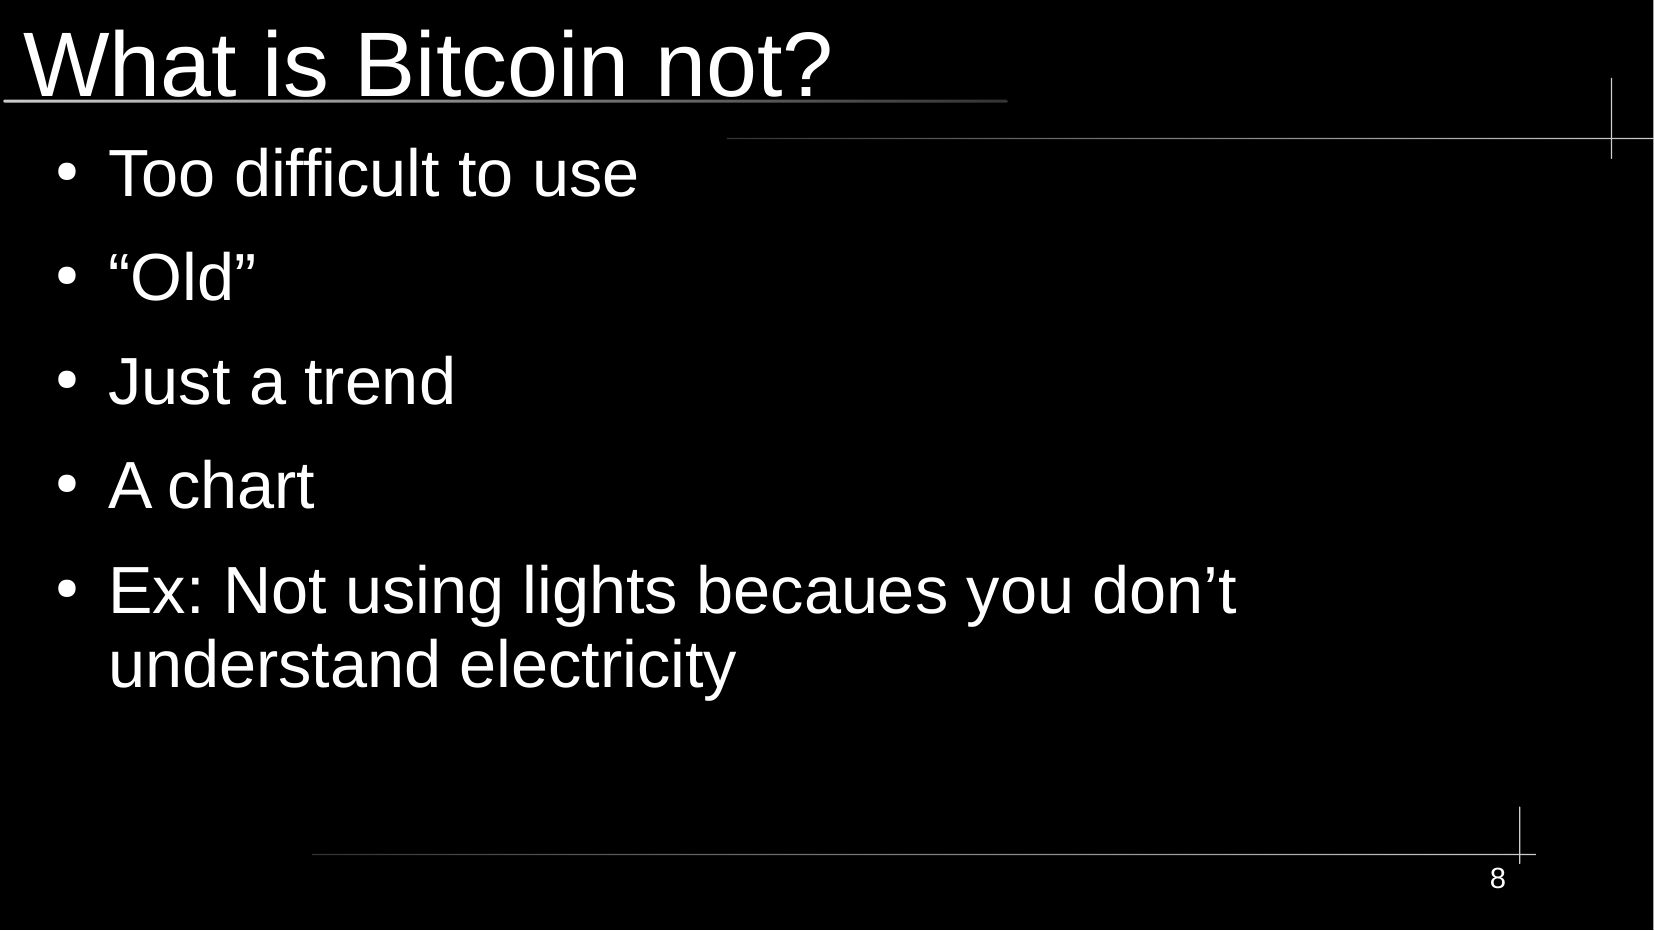

# What is Bitcoin not?
Too difficult to use
“Old”
Just a trend
A chart
Ex: Not using lights becaues you don’t understand electricity
8